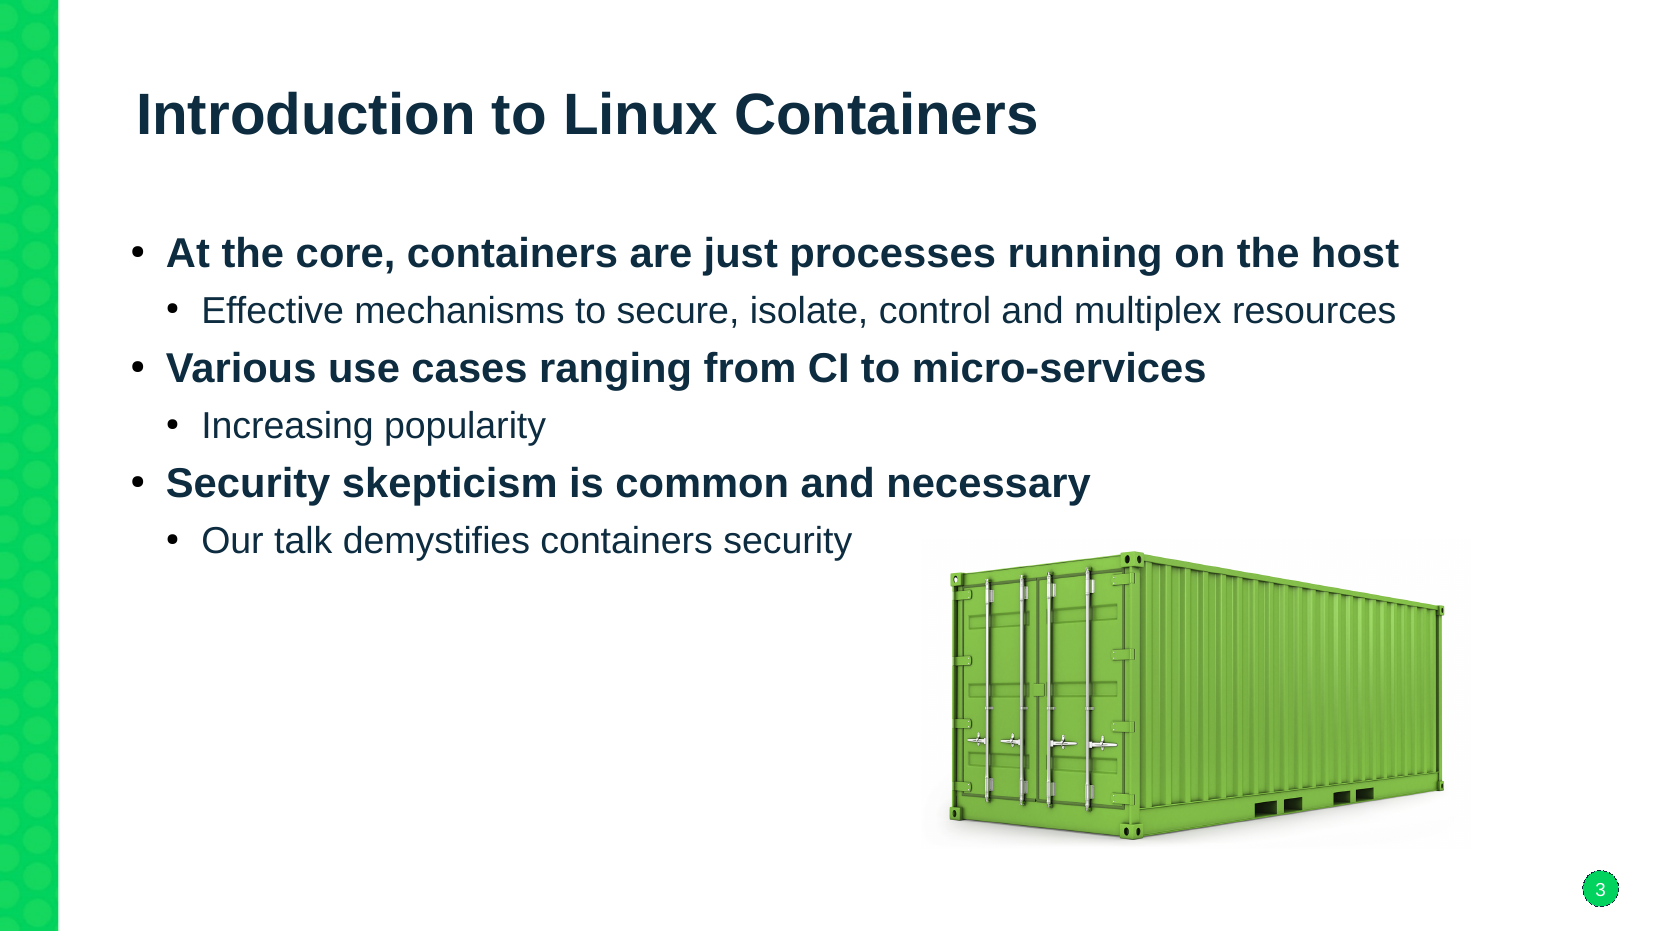

# Introduction to Linux Containers
At the core, containers are just processes running on the host
Effective mechanisms to secure, isolate, control and multiplex resources
Various use cases ranging from CI to micro-services
Increasing popularity
Security skepticism is common and necessary
Our talk demystifies containers security
3